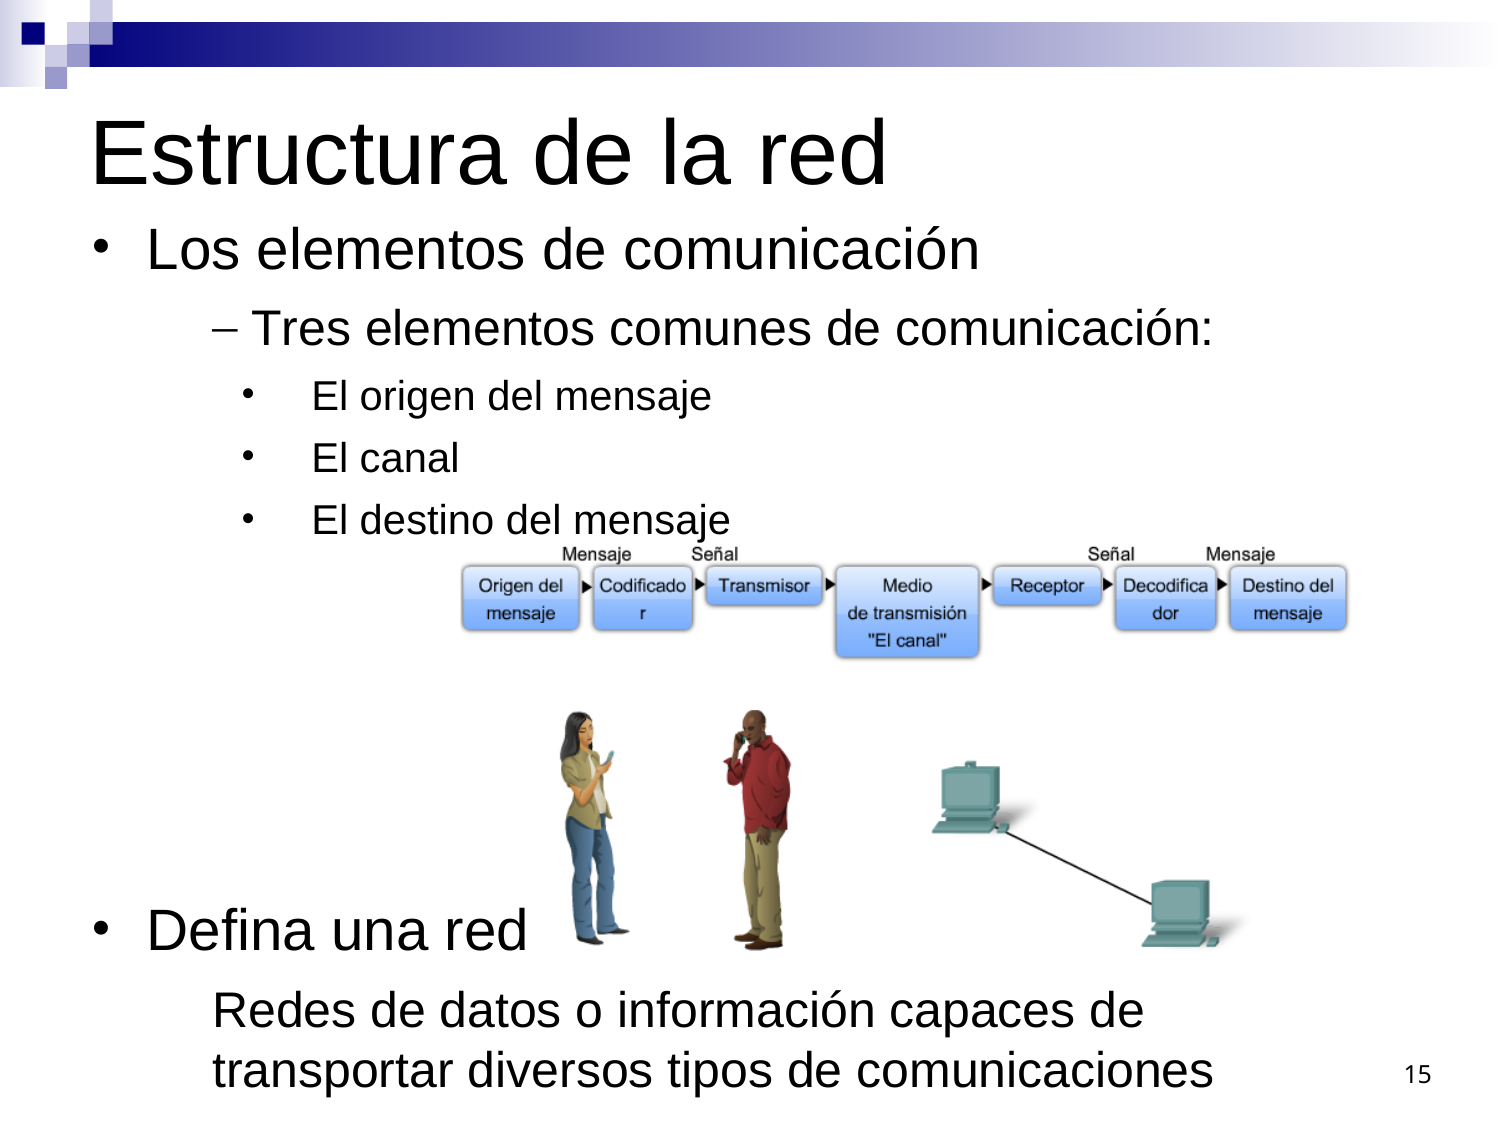

Estructura de la red
Los elementos de comunicación
 Tres elementos comunes de comunicación:
	El origen del mensaje
	El canal
	El destino del mensaje
Defina una red
Redes de datos o información capaces de transportar diversos tipos de comunicaciones